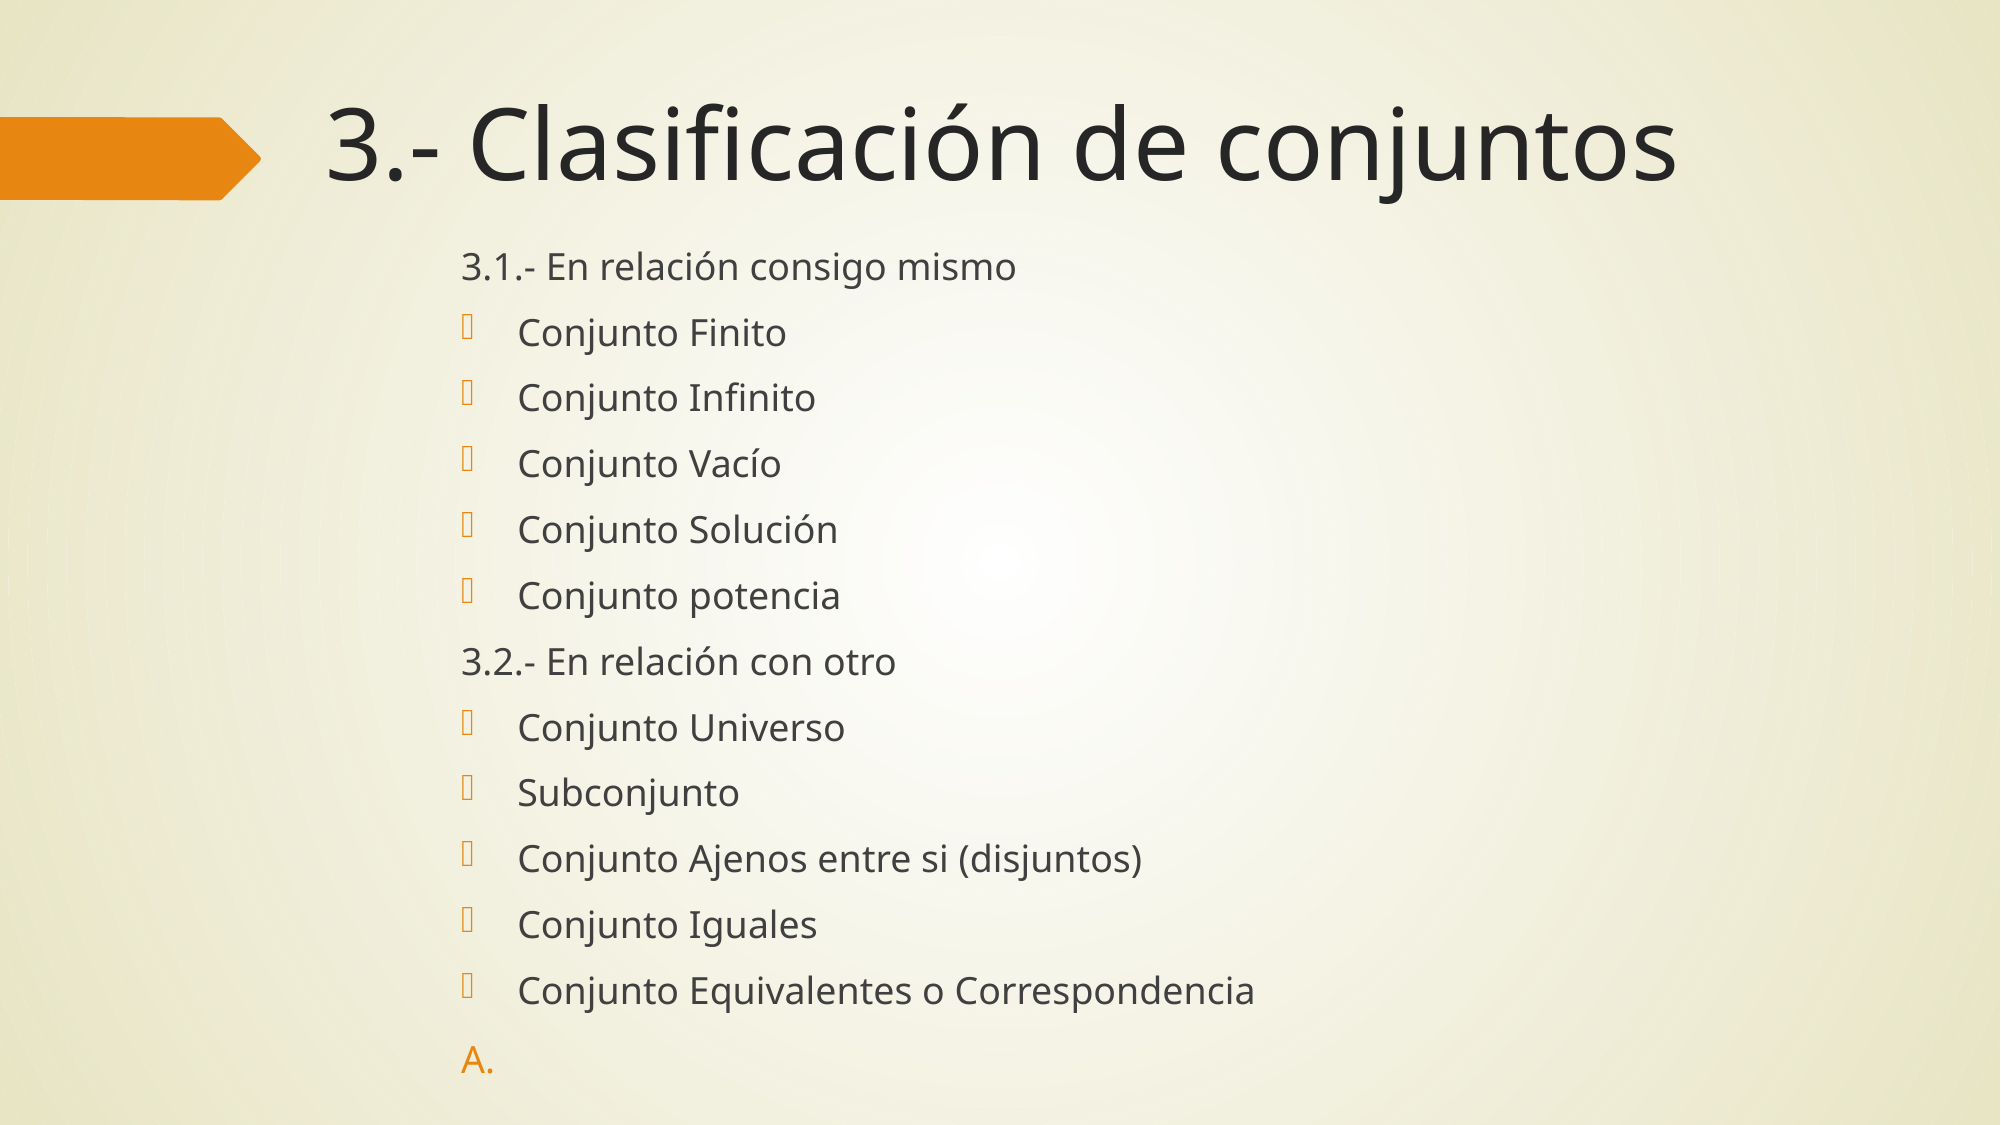

# 3.- Clasificación de conjuntos
3.1.- En relación consigo mismo
Conjunto Finito
Conjunto Infinito
Conjunto Vacío
Conjunto Solución
Conjunto potencia
3.2.- En relación con otro
Conjunto Universo
Subconjunto
Conjunto Ajenos entre si (disjuntos)
Conjunto Iguales
Conjunto Equivalentes o Correspondencia